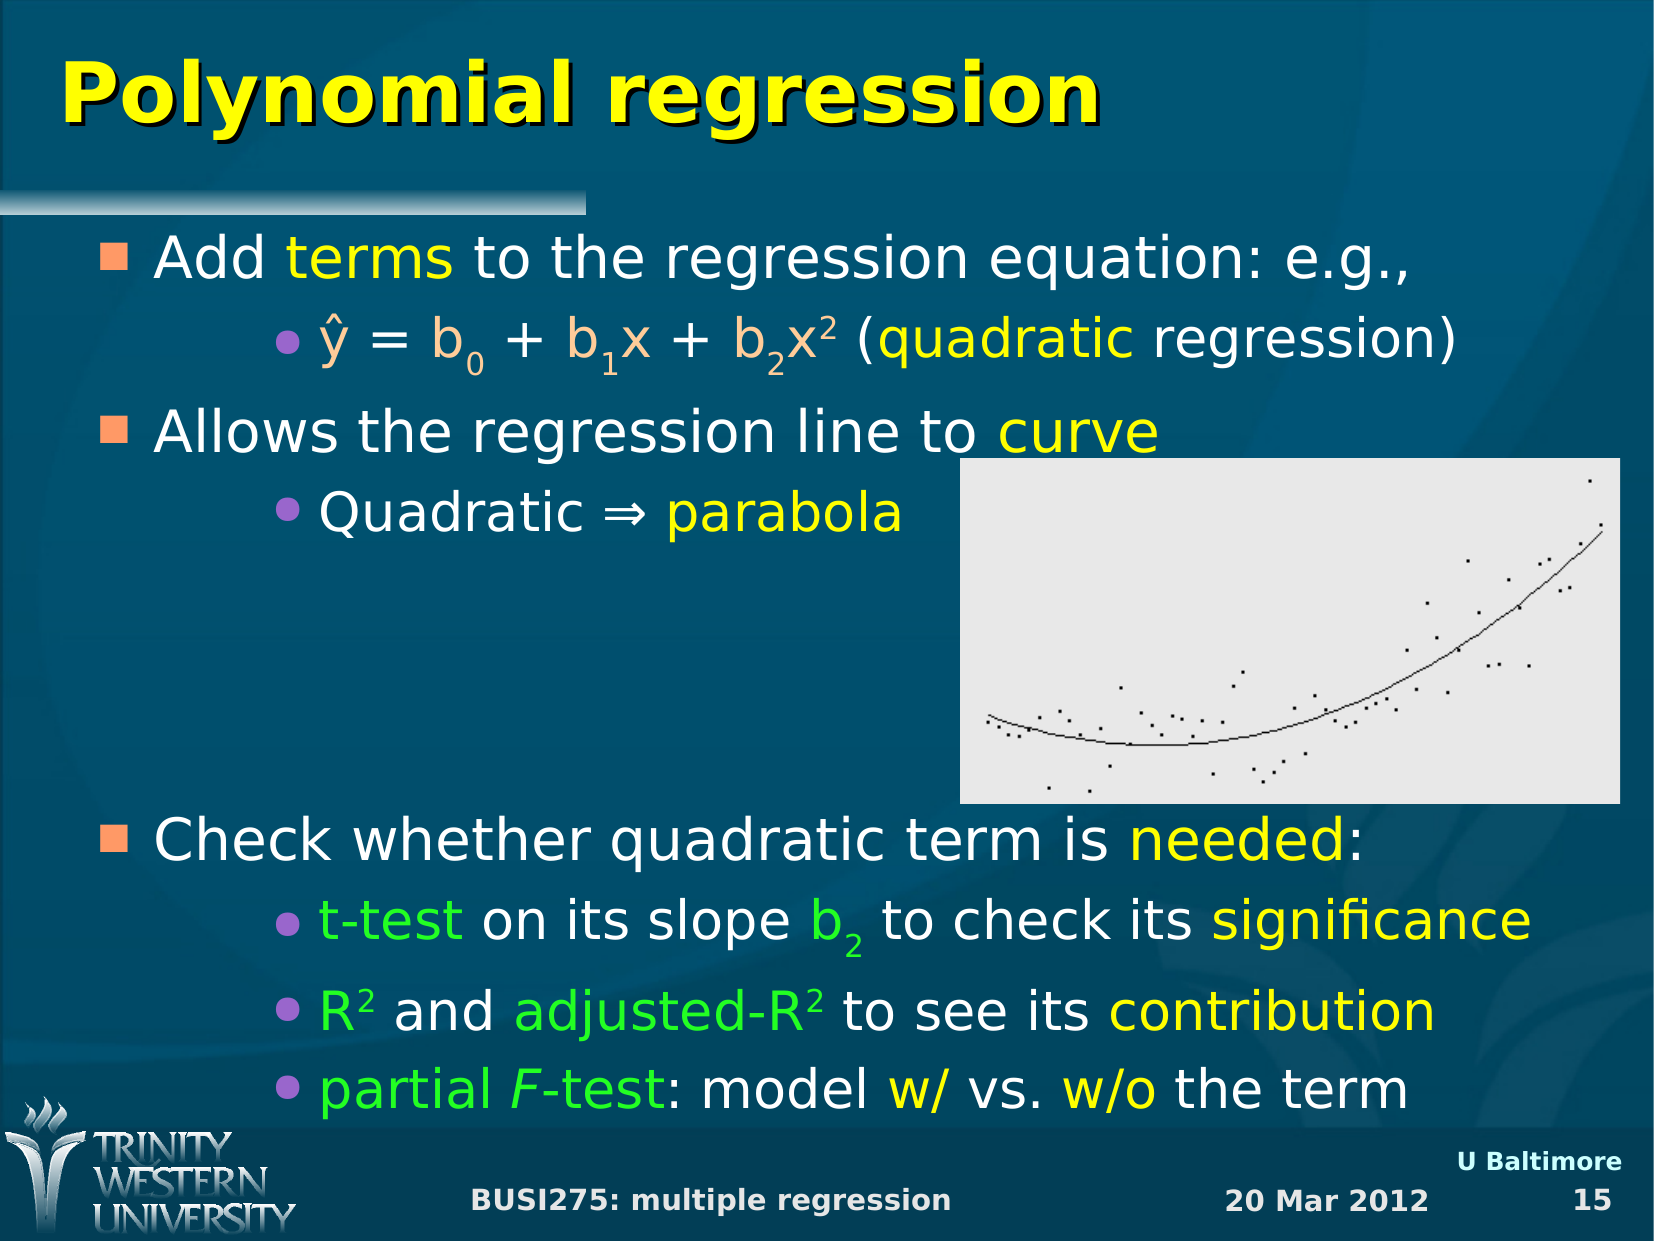

# Polynomial regression
Add terms to the regression equation: e.g.,
ŷ = b0 + b1x + b2x2 (quadratic regression)
Allows the regression line to curve
Quadratic ⇒ parabola
Check whether quadratic term is needed:
t-test on its slope b2 to check its significance
R2 and adjusted-R2 to see its contribution
partial F-test: model w/ vs. w/o the term
U Baltimore
BUSI275: multiple regression
20 Mar 2012
15